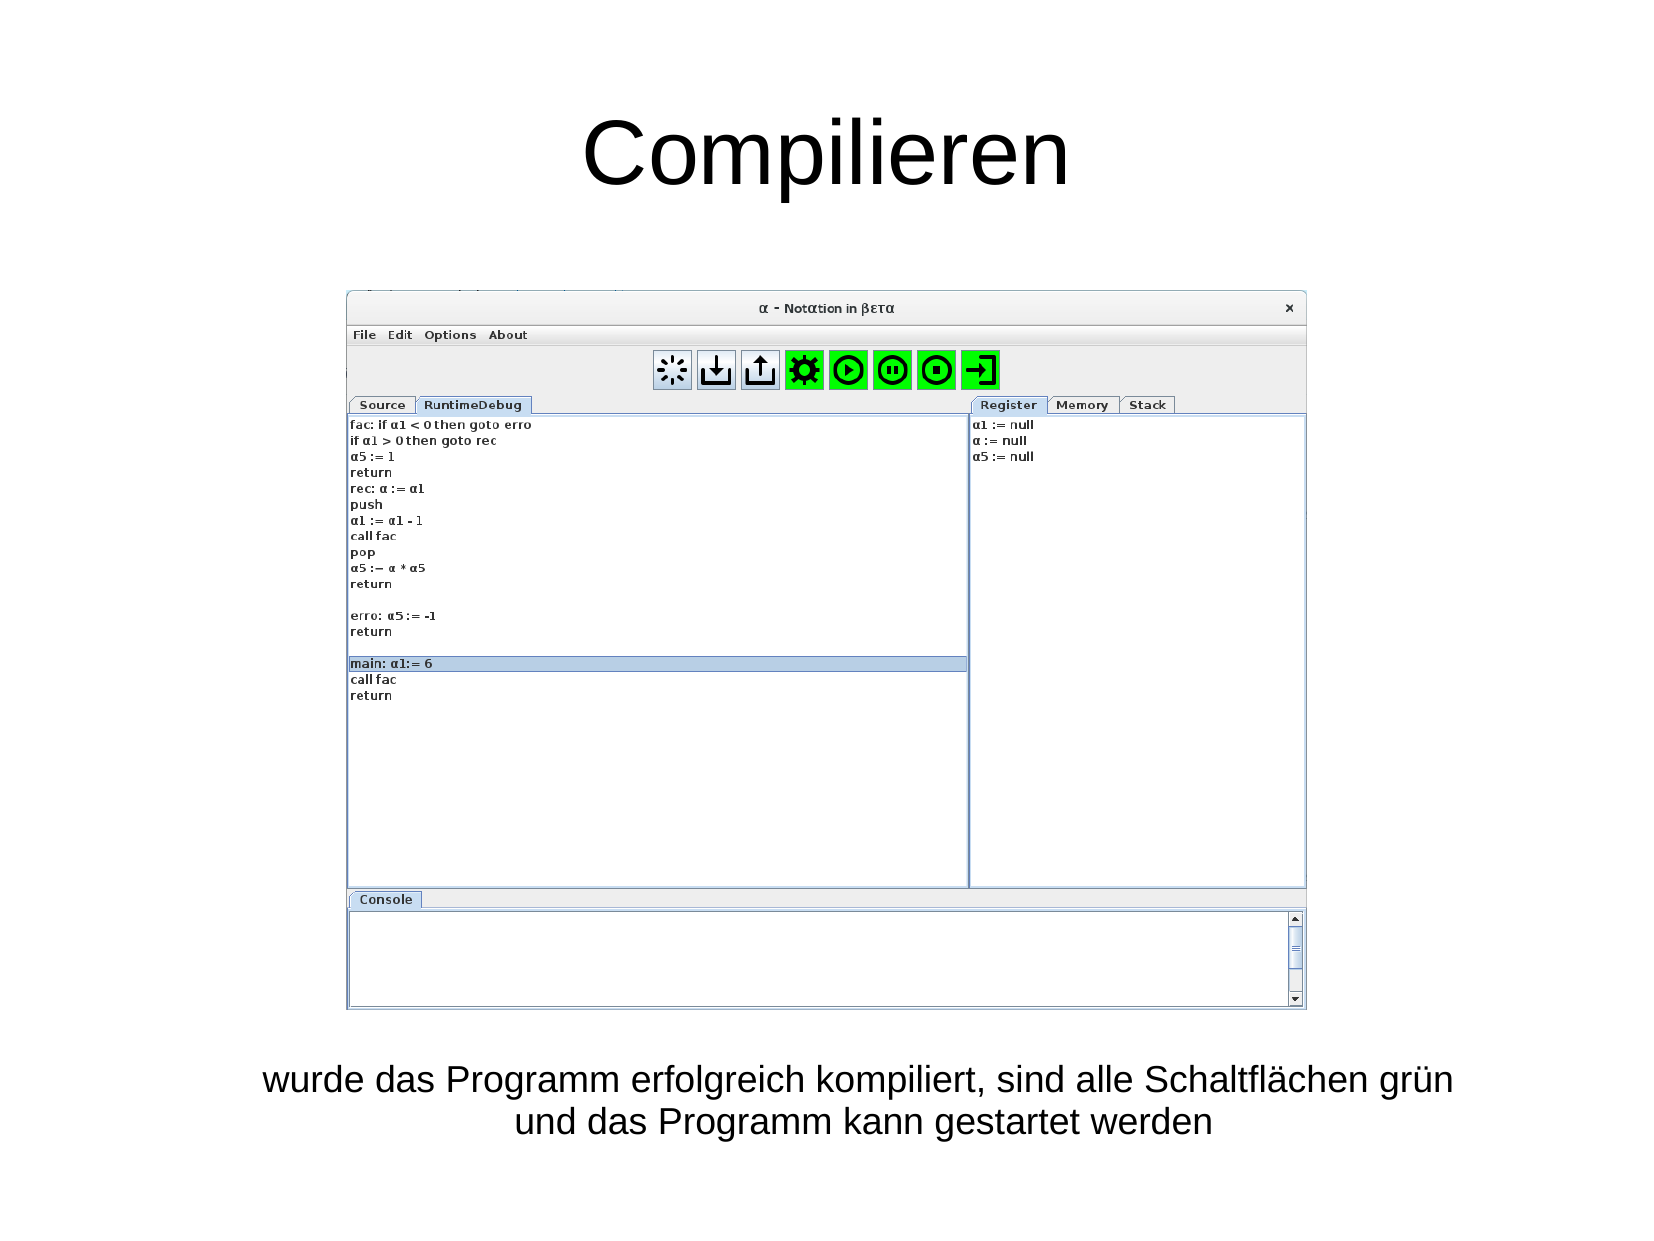

# Compilieren
wurde das Programm erfolgreich kompiliert, sind alle Schaltflächen grün
und das Programm kann gestartet werden